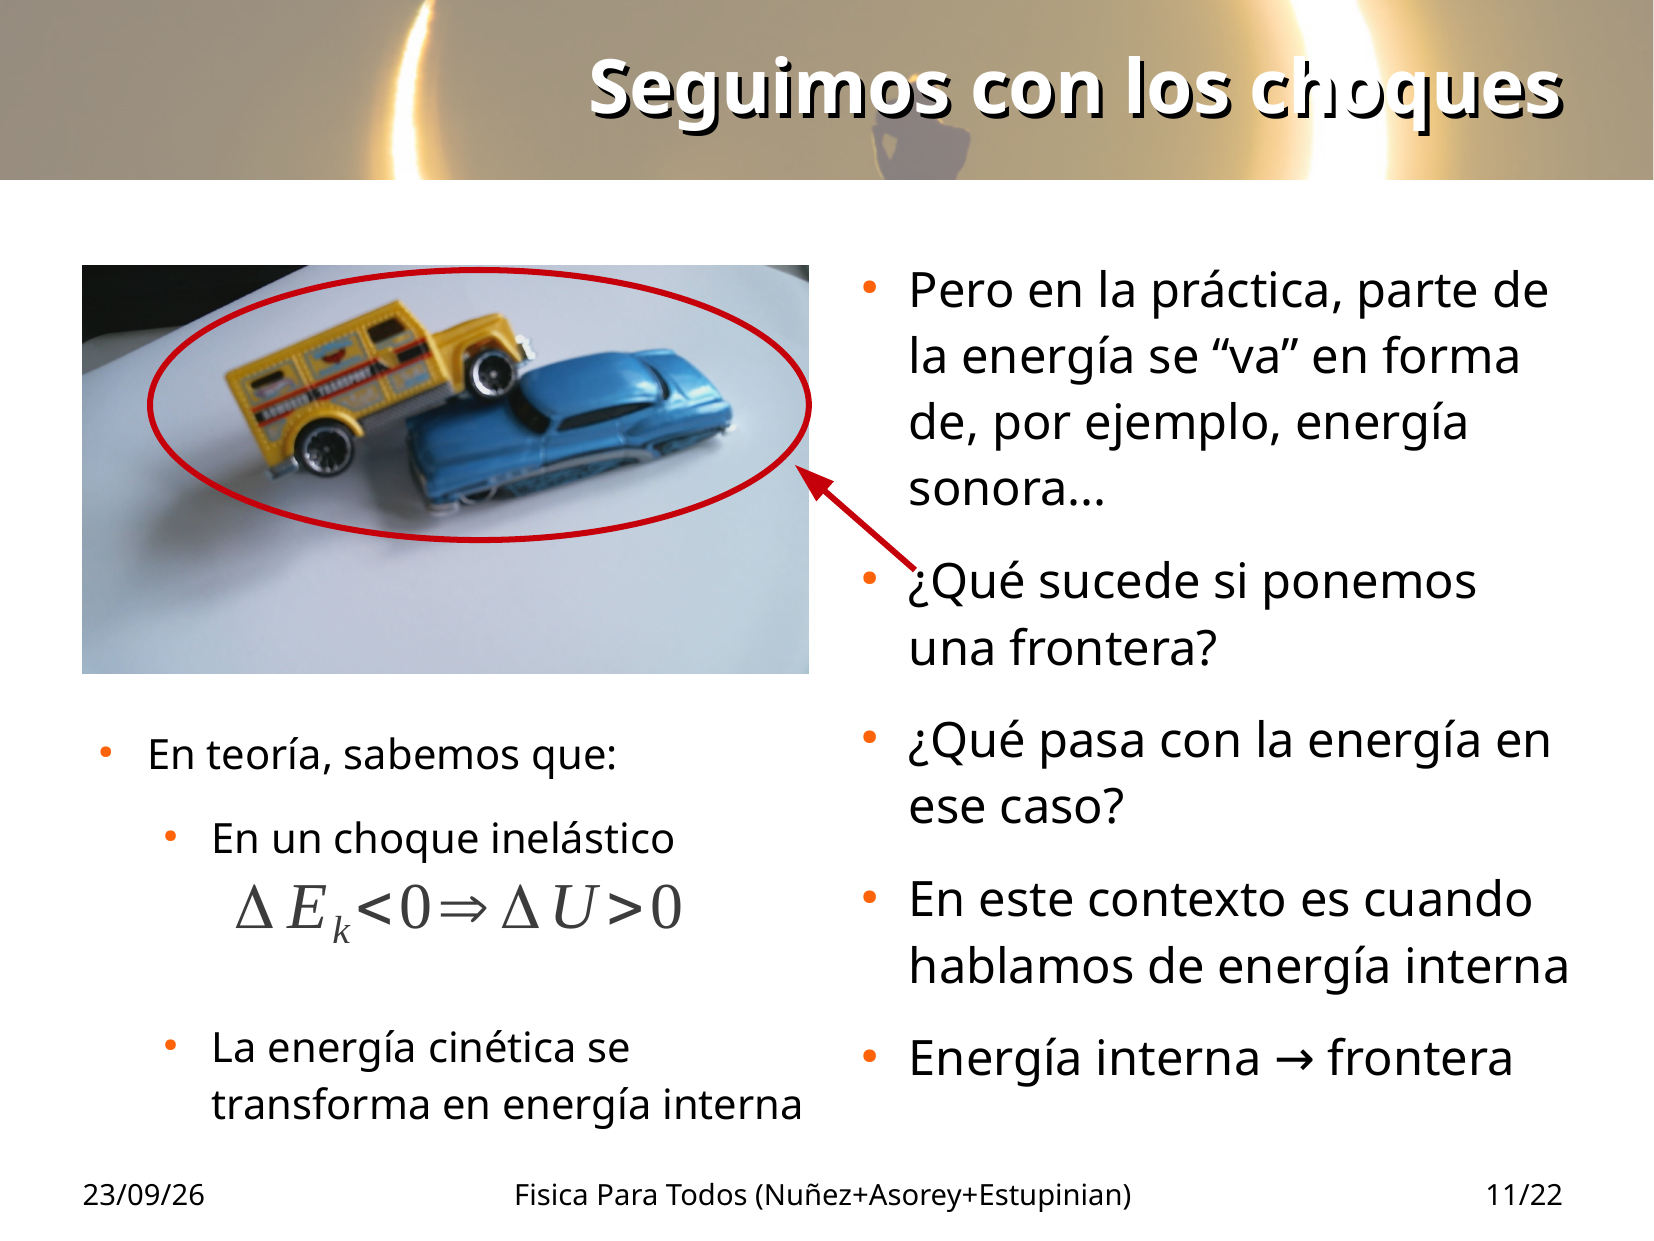

# Seguimos con los choques
Pero en la práctica, parte de la energía se “va” en forma de, por ejemplo, energía sonora...
¿Qué sucede si ponemos una frontera?
¿Qué pasa con la energía en ese caso?
En este contexto es cuando hablamos de energía interna
Energía interna → frontera
En teoría, sabemos que:
En un choque inelástico
La energía cinética se transforma en energía interna
Fisica Para Todos (Nuñez+Asorey+Estupinian)
11